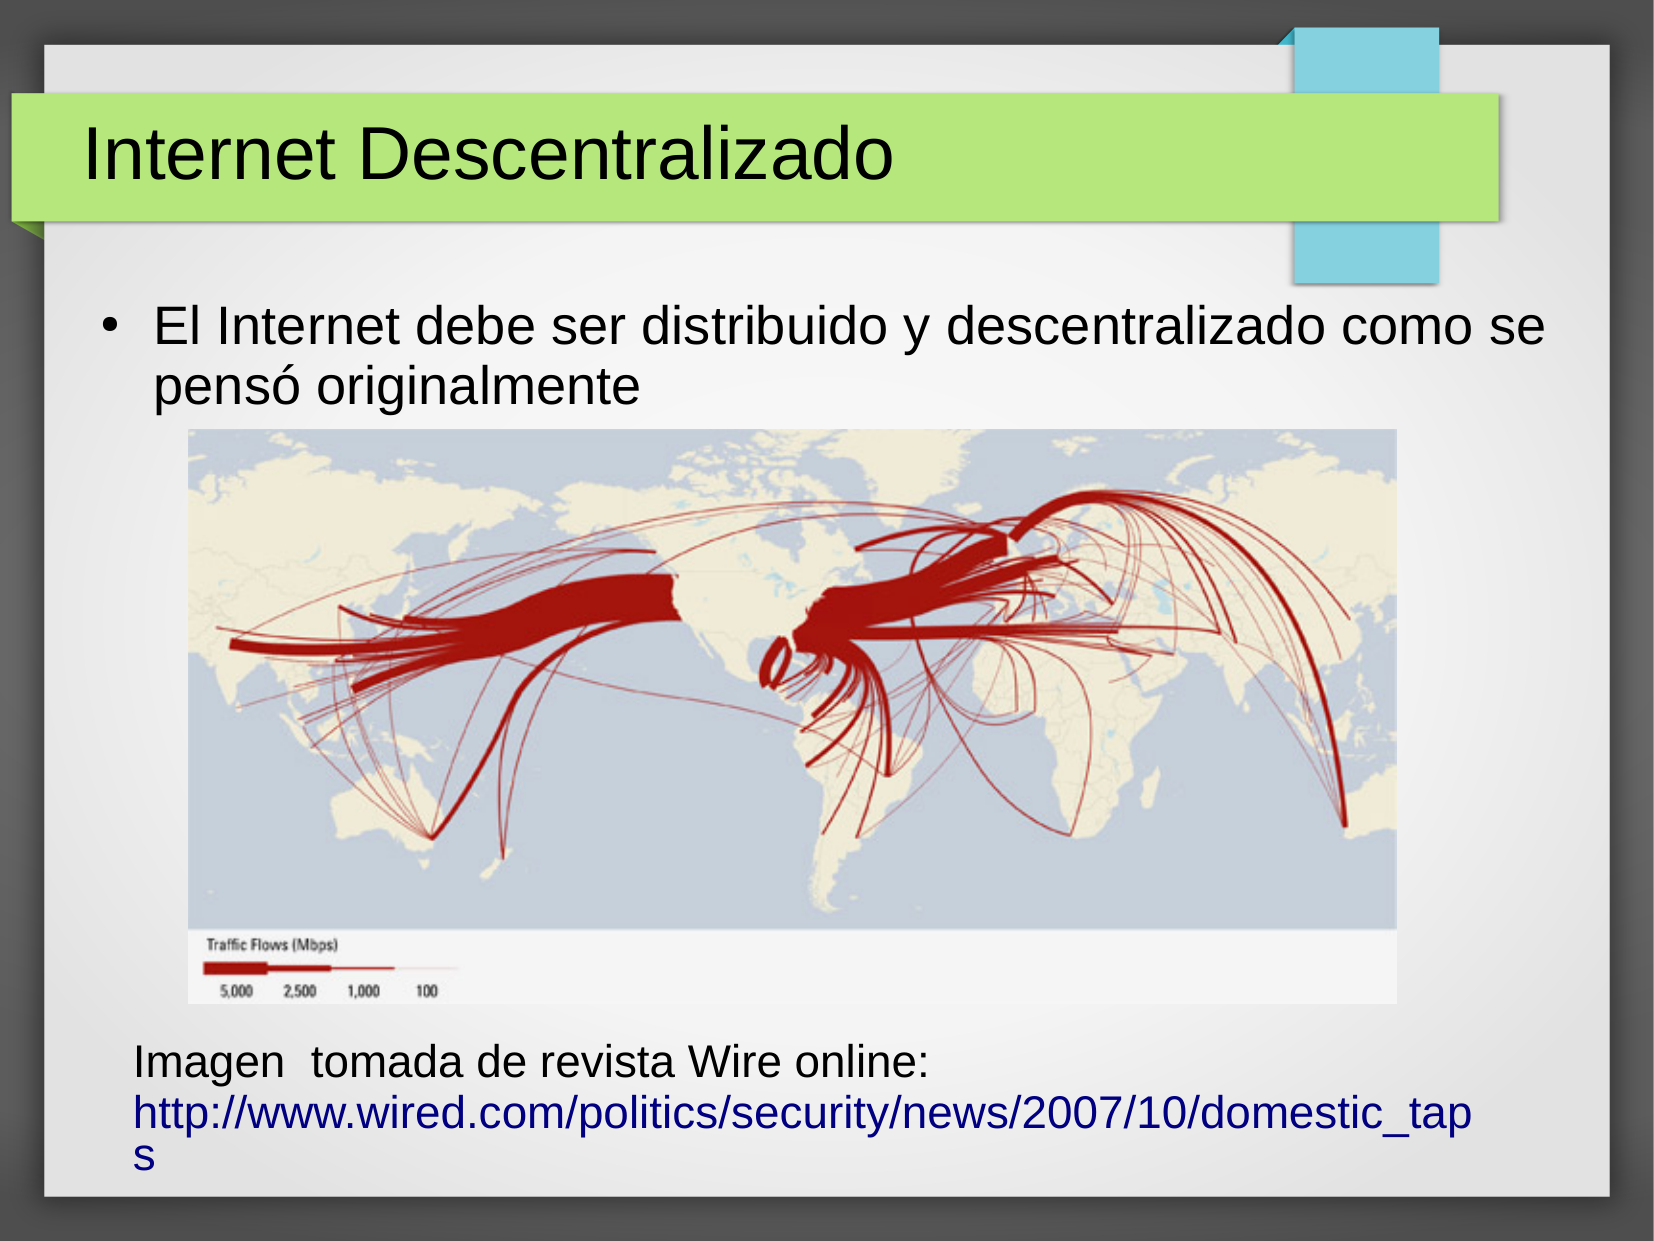

# Internet Descentralizado
El Internet debe ser distribuido y descentralizado como se pensó originalmente
Imagen tomada de revista Wire online:
http://www.wired.com/politics/security/news/2007/10/domestic_taps